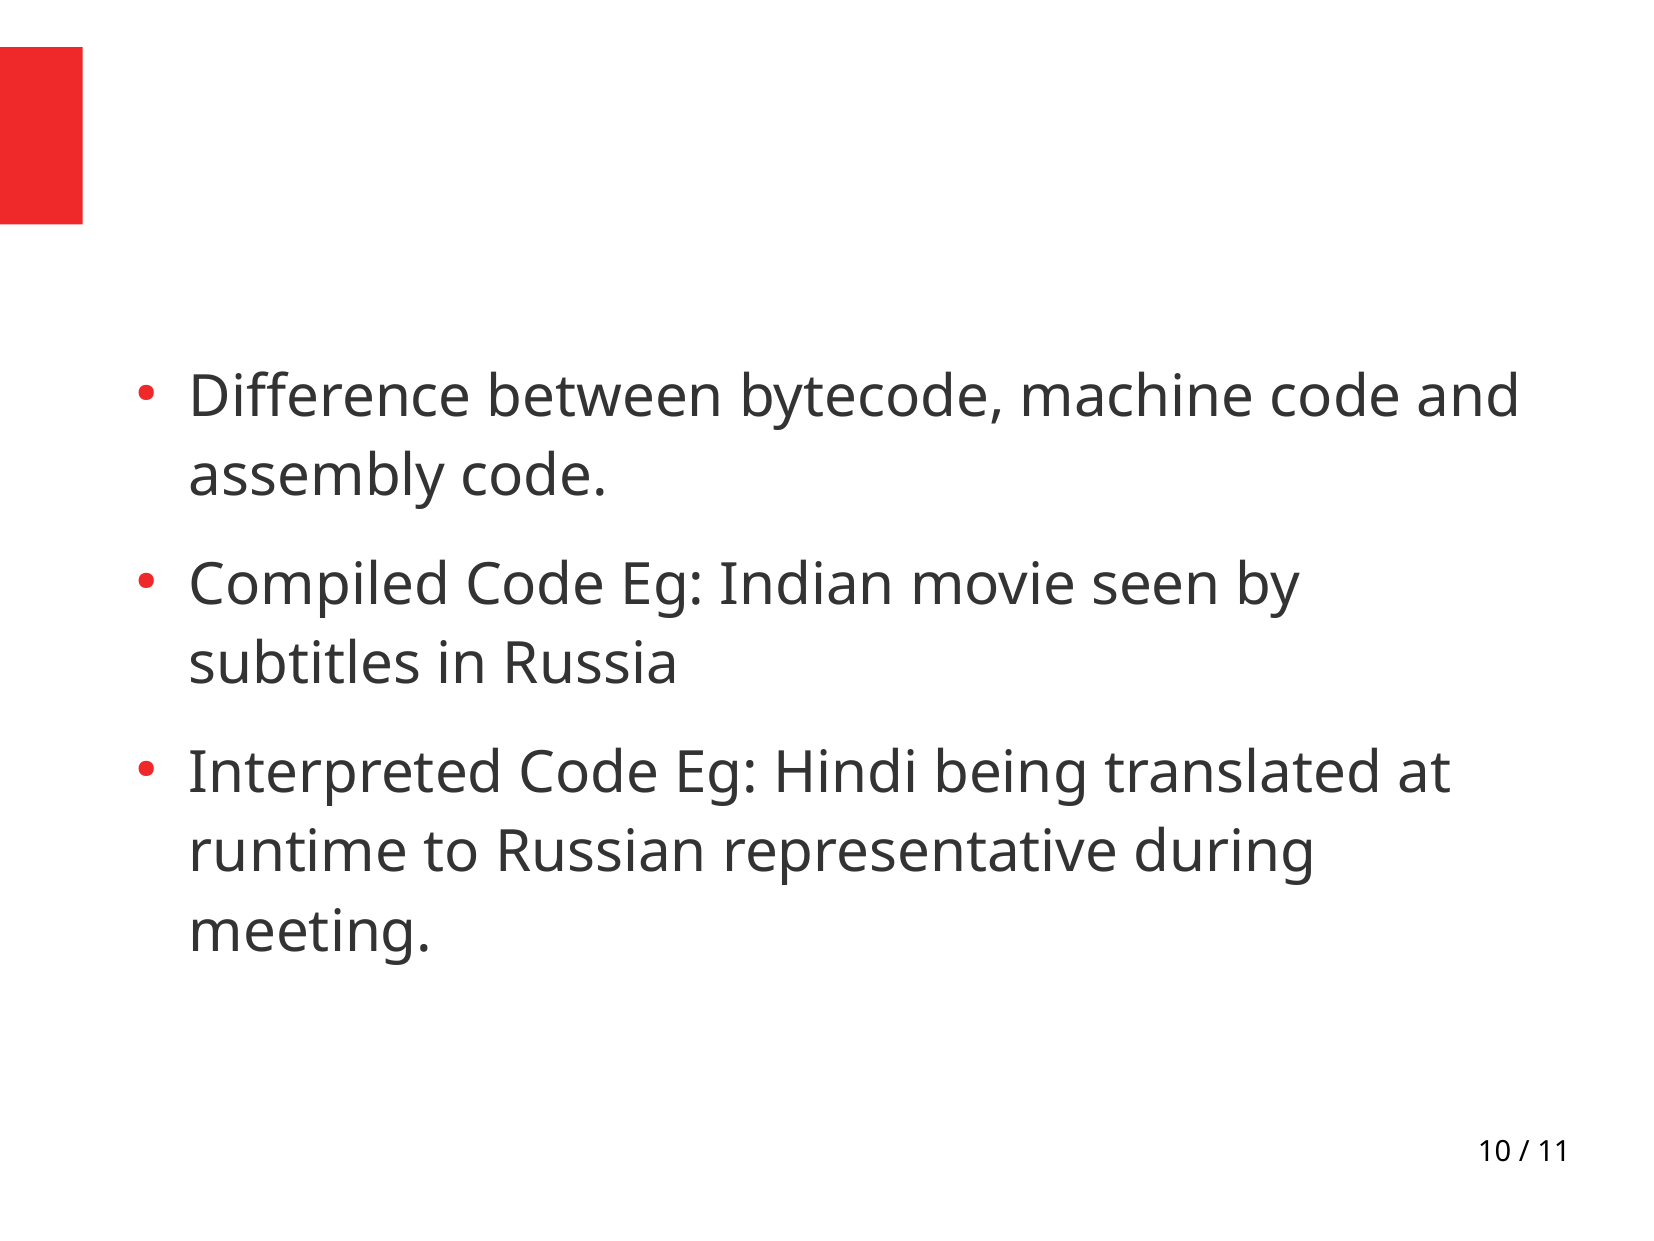

#
Difference between bytecode, machine code and assembly code.
Compiled Code Eg: Indian movie seen by subtitles in Russia
Interpreted Code Eg: Hindi being translated at runtime to Russian representative during meeting.
10